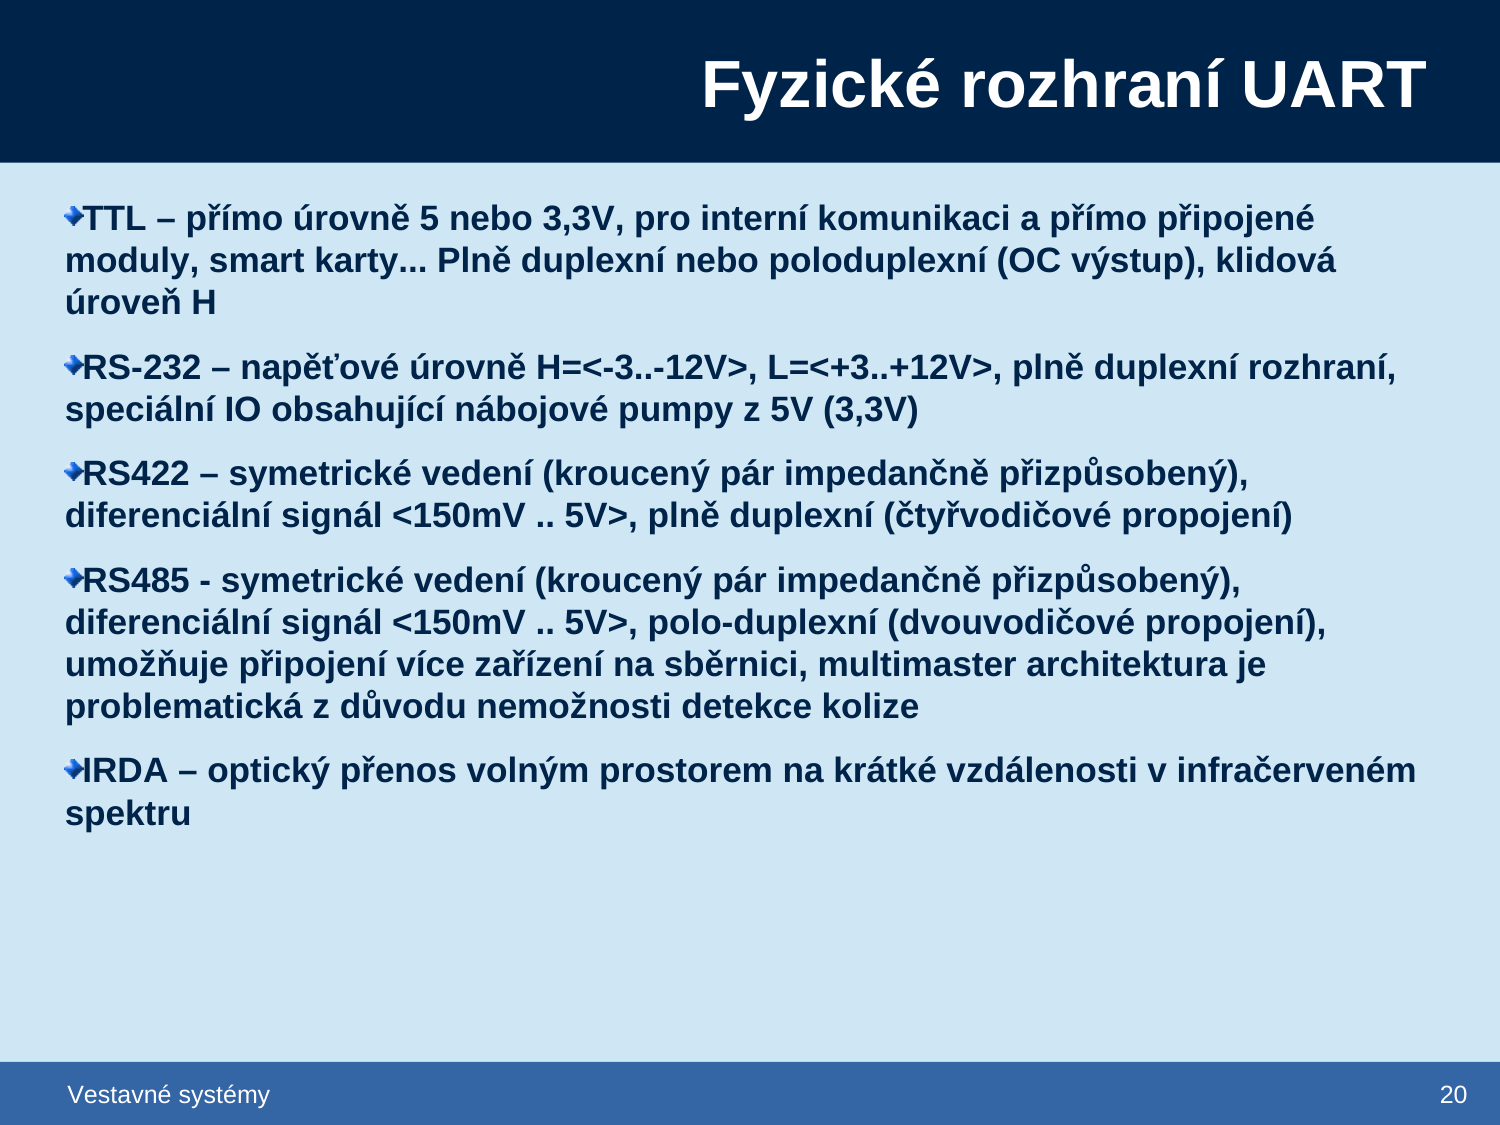

# Fyzické rozhraní UART
TTL – přímo úrovně 5 nebo 3,3V, pro interní komunikaci a přímo připojené moduly, smart karty... Plně duplexní nebo poloduplexní (OC výstup), klidová úroveň H
RS-232 – napěťové úrovně H=<-3..-12V>, L=<+3..+12V>, plně duplexní rozhraní, speciální IO obsahující nábojové pumpy z 5V (3,3V)
RS422 – symetrické vedení (kroucený pár impedančně přizpůsobený), diferenciální signál <150mV .. 5V>, plně duplexní (čtyřvodičové propojení)
RS485 - symetrické vedení (kroucený pár impedančně přizpůsobený), diferenciální signál <150mV .. 5V>, polo-duplexní (dvouvodičové propojení), umožňuje připojení více zařízení na sběrnici, multimaster architektura je problematická z důvodu nemožnosti detekce kolize
IRDA – optický přenos volným prostorem na krátké vzdálenosti v infračerveném spektru